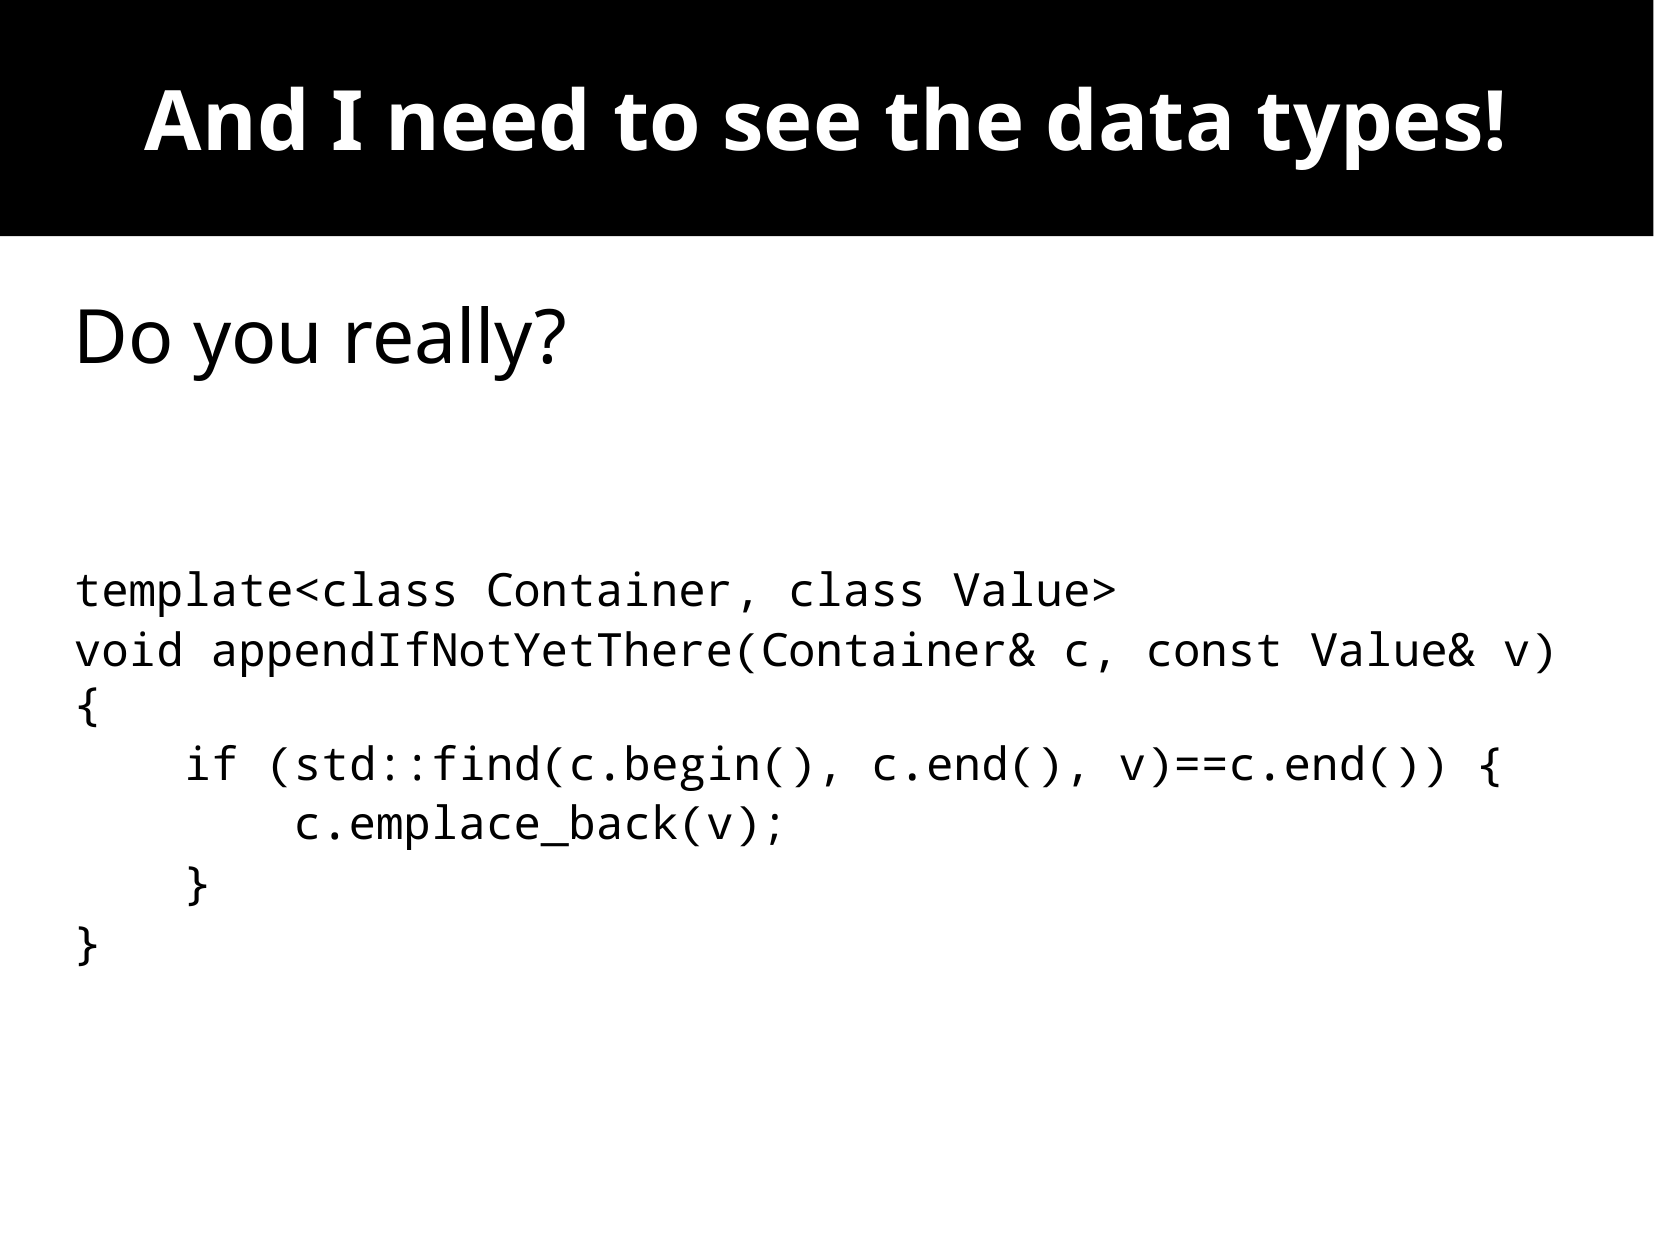

# And I need to see the data types!
Do you really?
template<class Container, class Value>
void appendIfNotYetThere(Container& c, const Value& v) {
 if (std::find(c.begin(), c.end(), v)==c.end()) {
 c.emplace_back(v);
 }
}